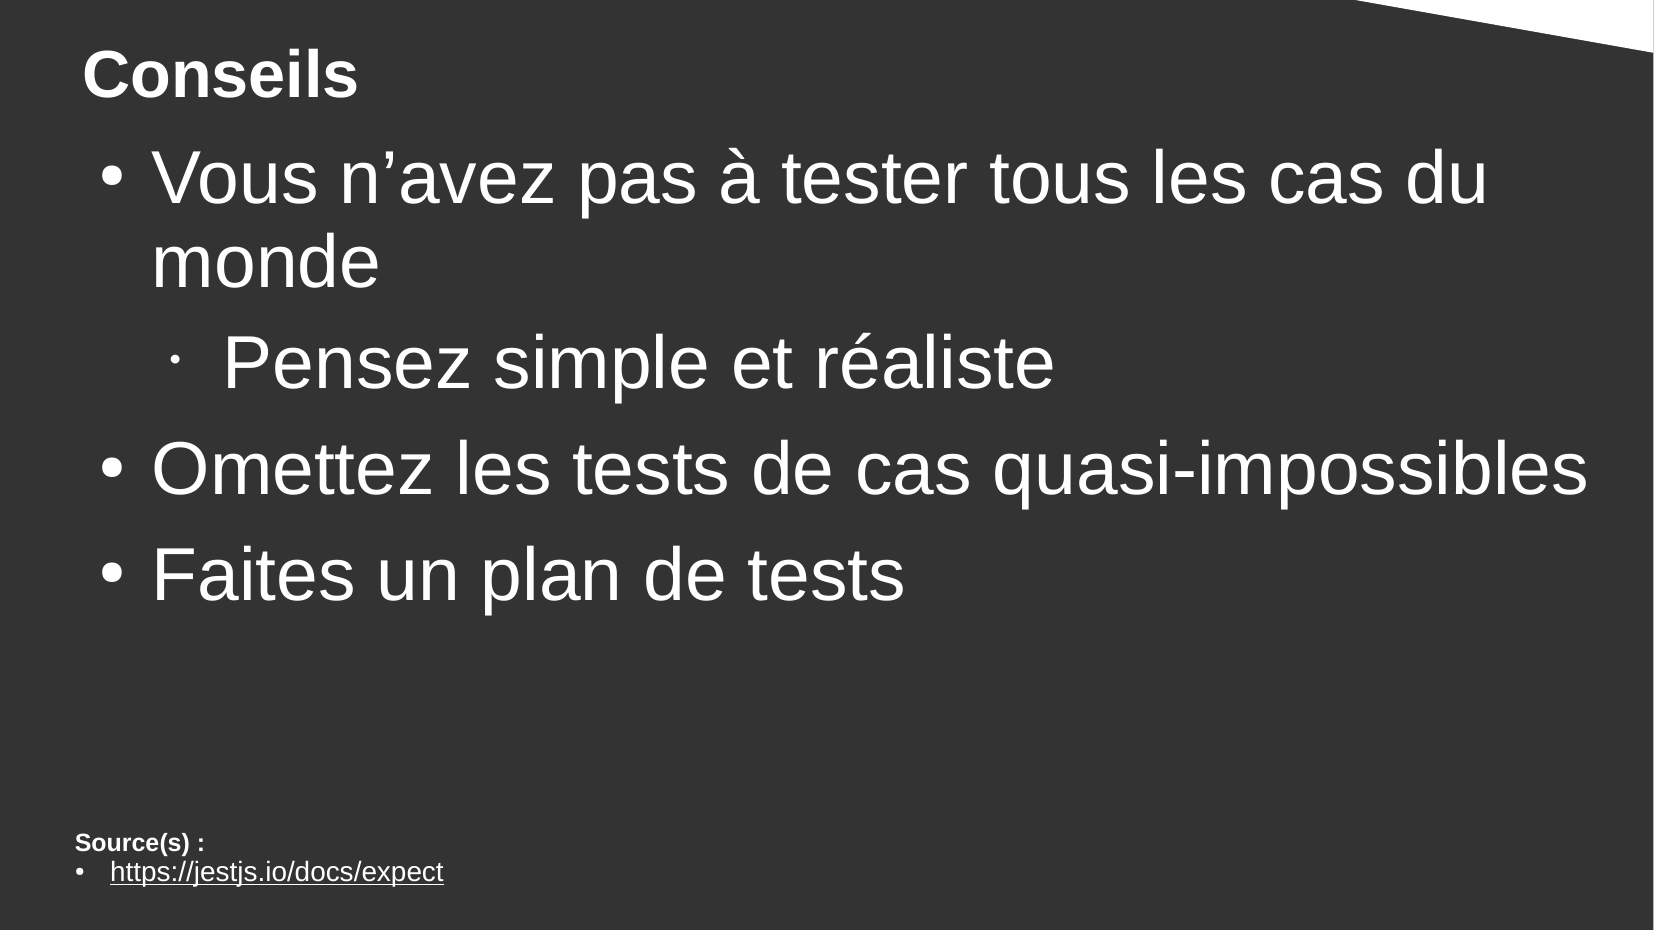

# Conseils
Vous n’avez pas à tester tous les cas du monde
Pensez simple et réaliste
Omettez les tests de cas quasi-impossibles
Faites un plan de tests
Source(s) :
https://jestjs.io/docs/expect